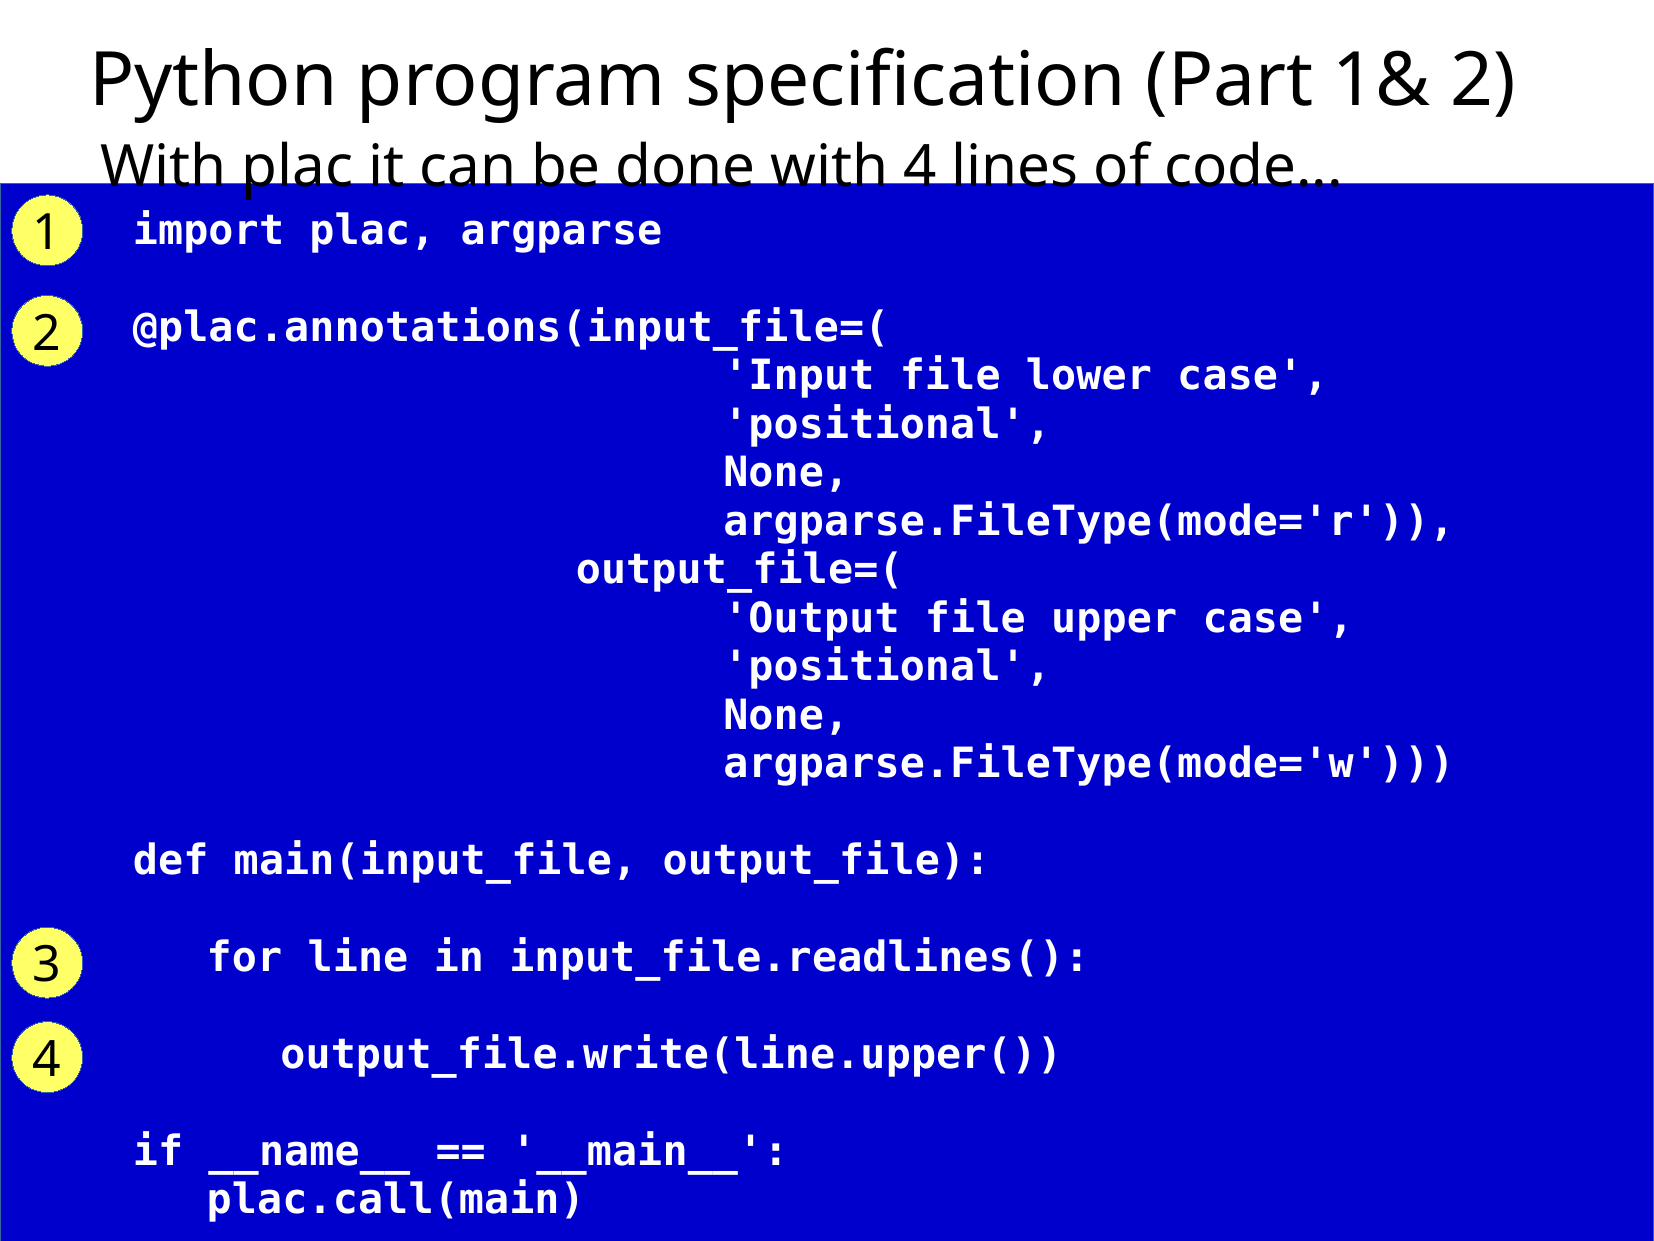

# Python program specification (Part 1& 2)
With plac it can be done with 4 lines of code...
	import plac, argparse
	@plac.annotations(input_file=(
									'Input file lower case',
 			'positional',
									None,
									argparse.FileType(mode='r')),
 		output_file=(
									'Output file upper case',
 			'positional',
									None,
									argparse.FileType(mode='w')))
	def main(input_file, output_file):
		for line in input_file.readlines():
			output_file.write(line.upper())
	if __name__ == '__main__':
 	plac.call(main)
1
2
3
4